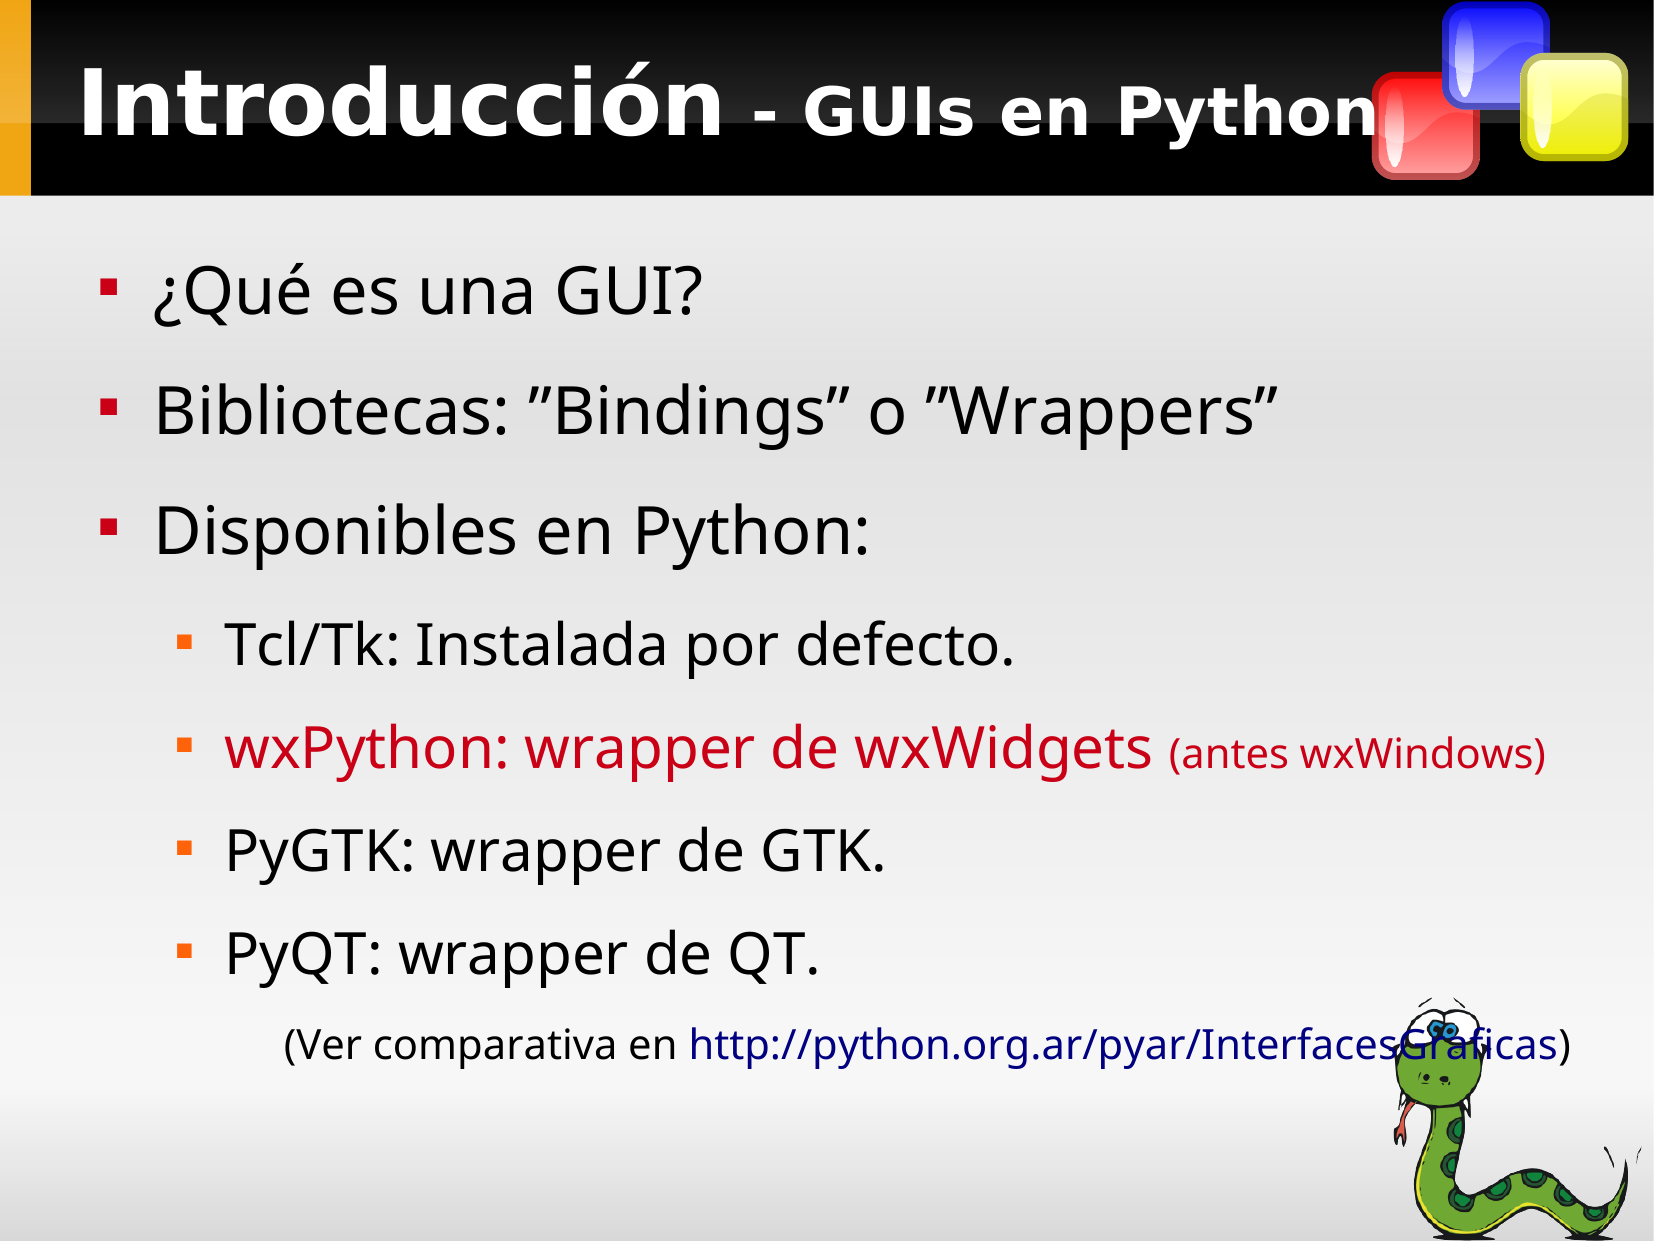

# Introducción - GUIs en Python
¿Qué es una GUI?
Bibliotecas: ”Bindings” o ”Wrappers”
Disponibles en Python:
Tcl/Tk: Instalada por defecto.
wxPython: wrapper de wxWidgets (antes wxWindows)
PyGTK: wrapper de GTK.
PyQT: wrapper de QT.
(Ver comparativa en http://python.org.ar/pyar/InterfacesGraficas)